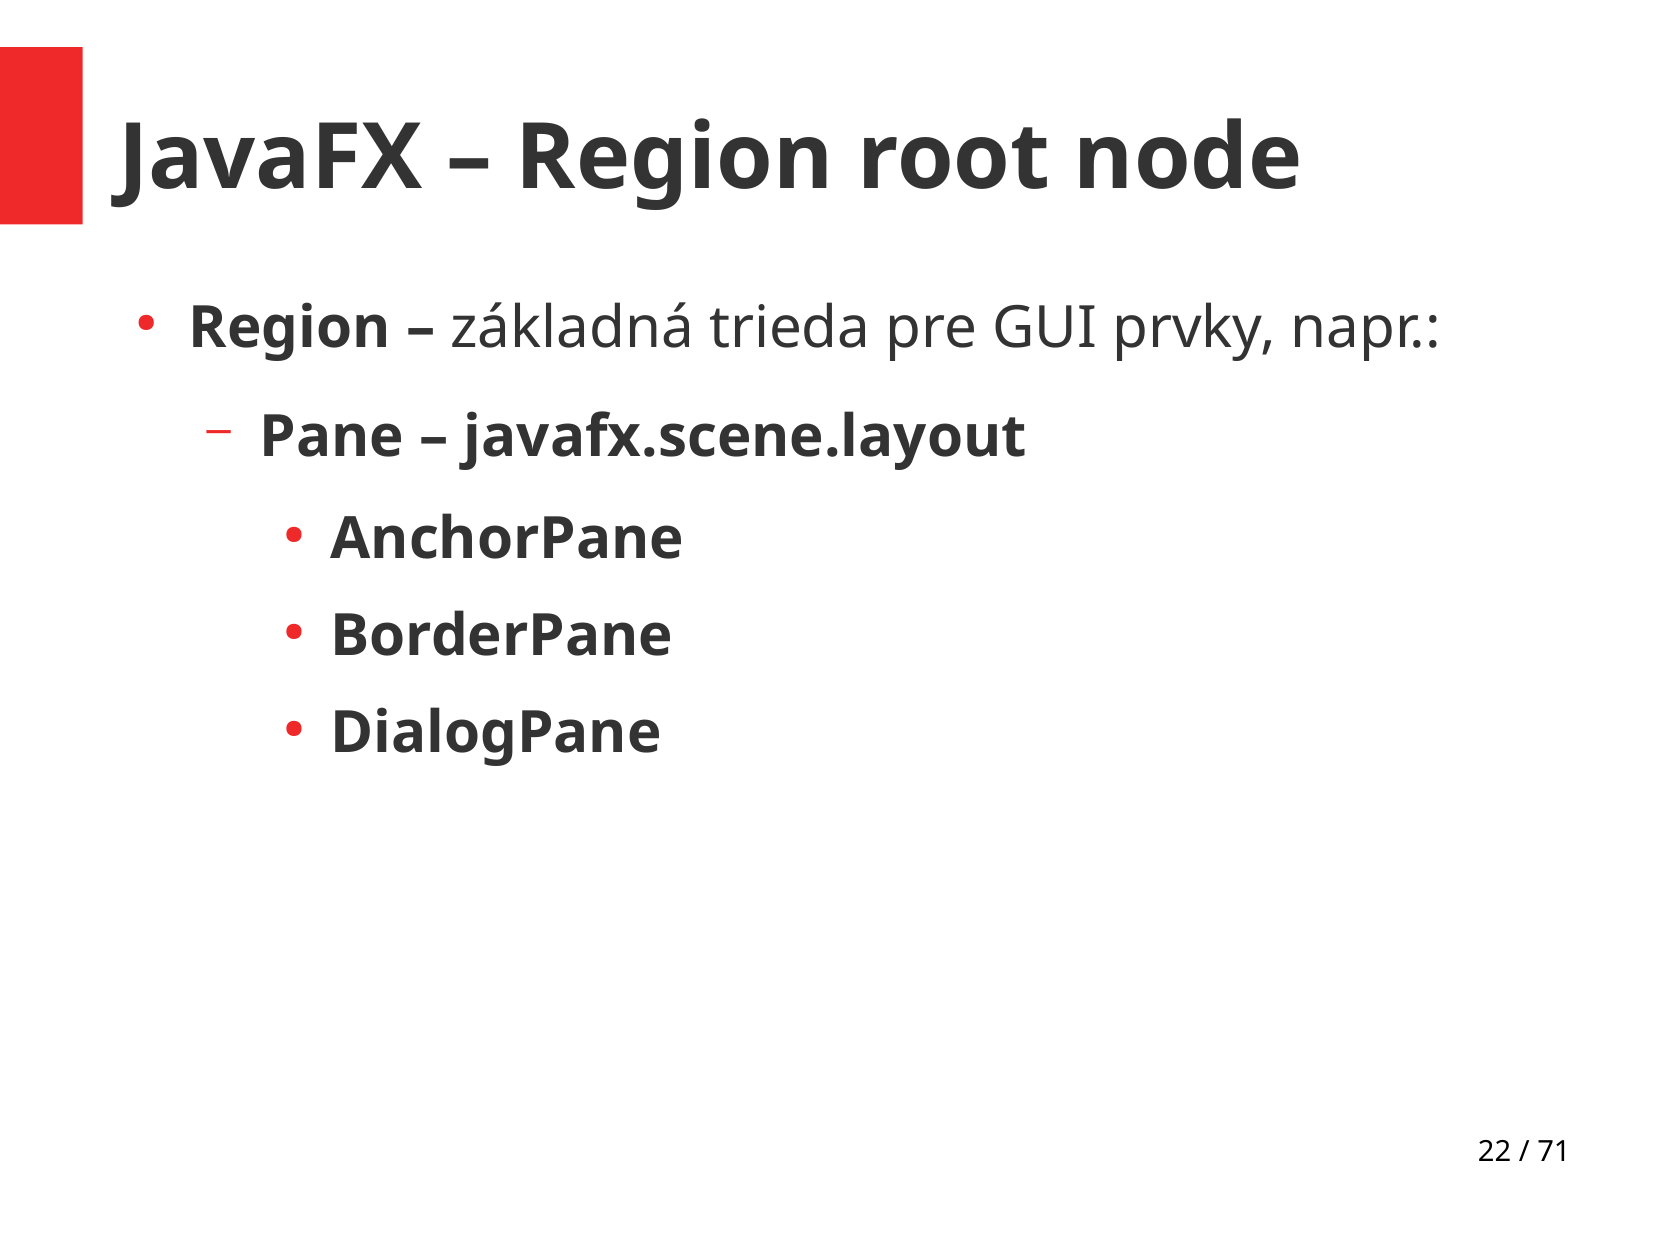

# JavaFX – Region root node
Region – základná trieda pre GUI prvky, napr.:
Pane – javafx.scene.layout
AnchorPane
BorderPane
DialogPane
22